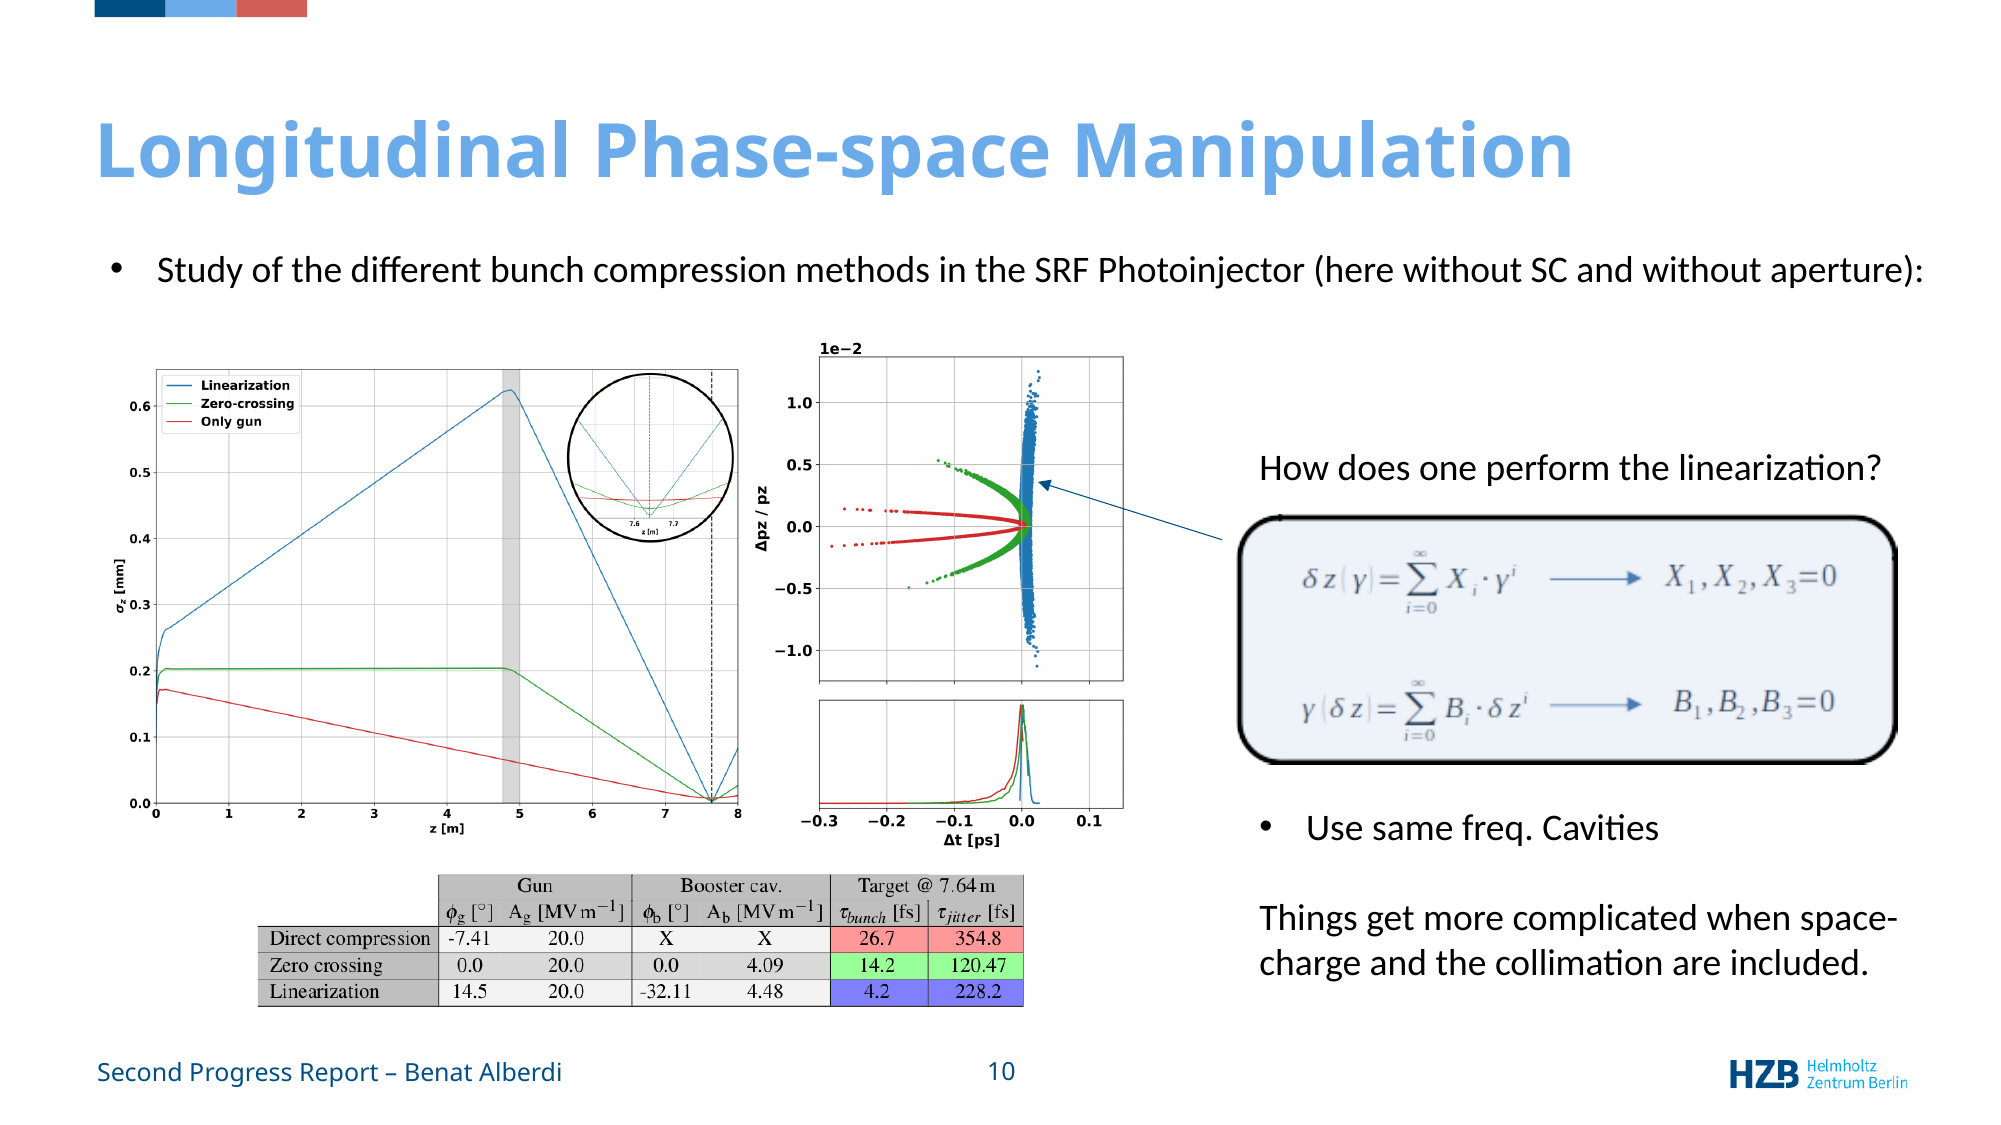

Longitudinal Phase-space Manipulation
Study of the different bunch compression methods in the SRF Photoinjector (here without SC and without aperture):
How does one perform the linearization?
Use same freq. Cavities
Things get more complicated when space-charge and the collimation are included.
Second Progress Report – Benat Alberdi